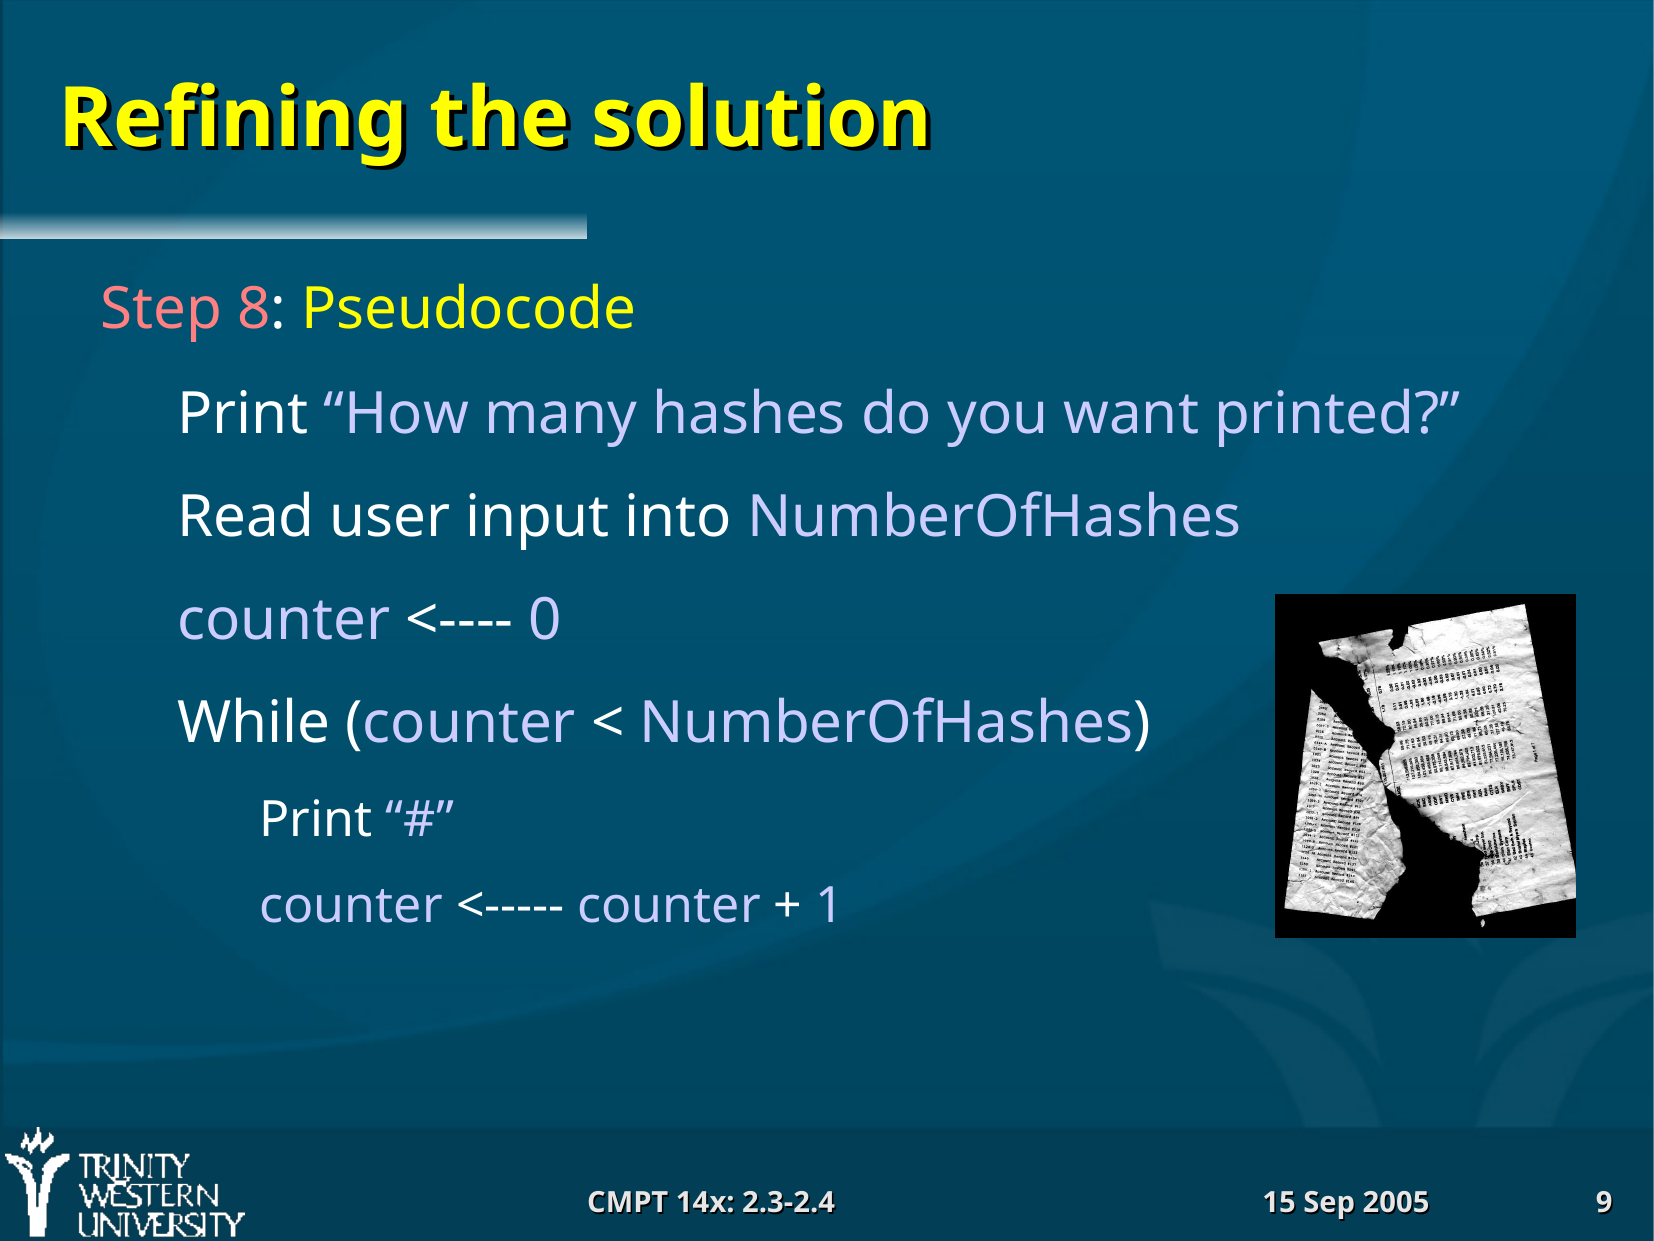

# Refining the solution
Step 8: Pseudocode
Print “How many hashes do you want printed?”
Read user input into NumberOfHashes
counter <---- 0
While (counter < NumberOfHashes)
Print “#”
counter <----- counter + 1
CMPT 14x: 2.3-2.4
15 Sep 2005
9